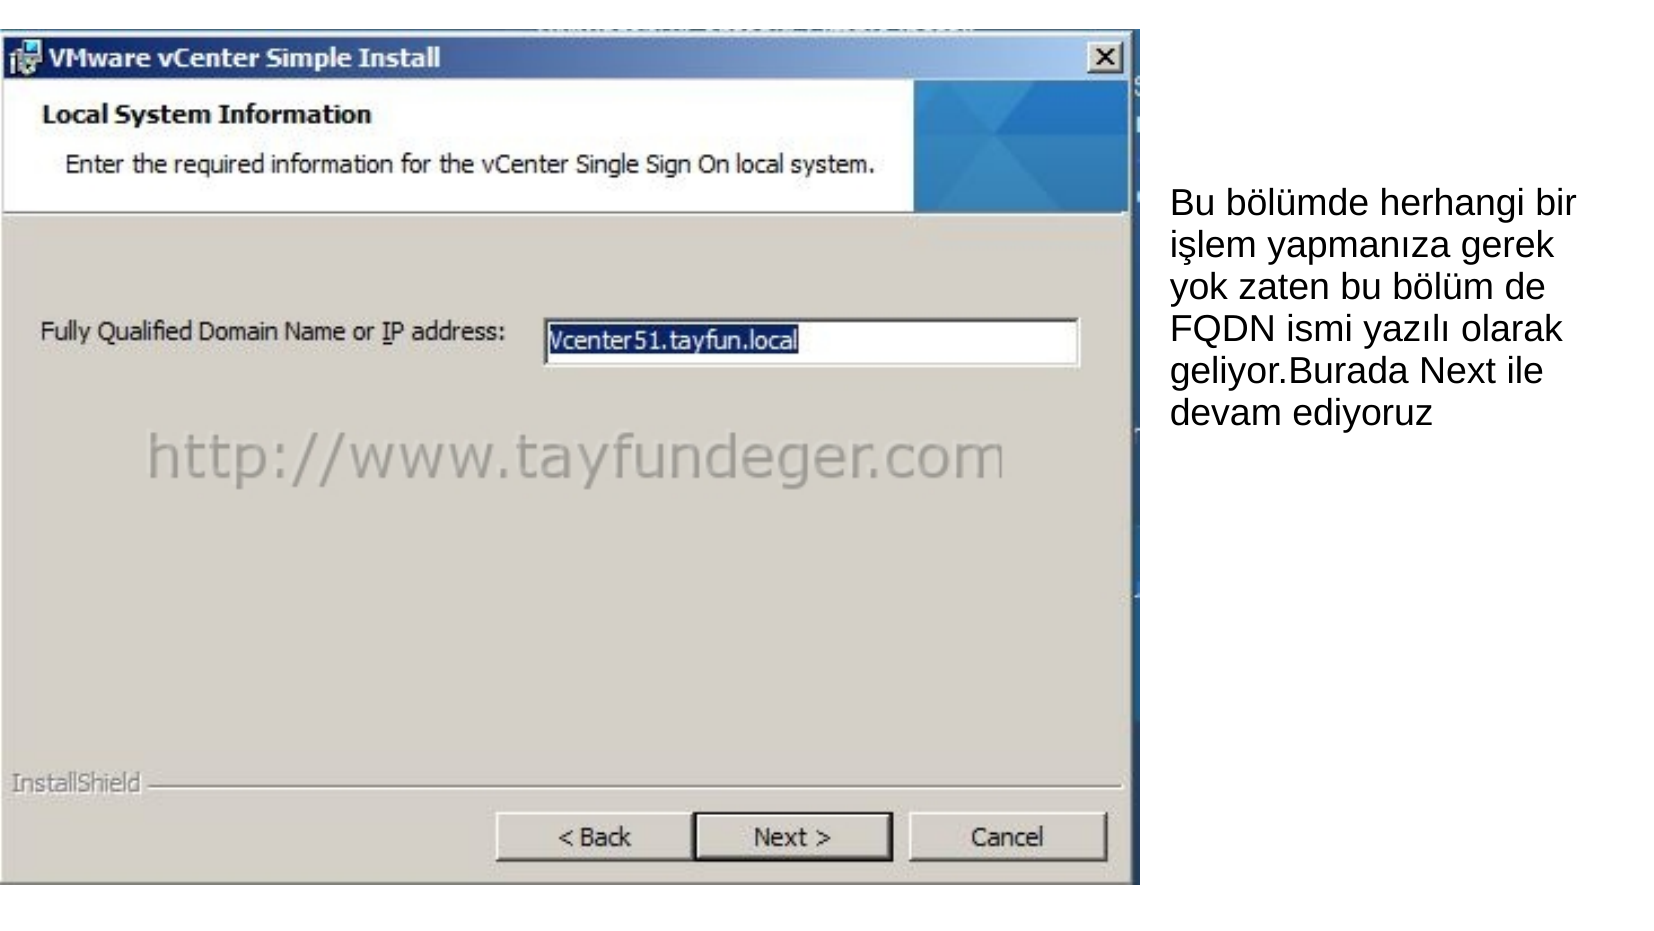

Bu bölümde herhangi bir işlem yapmanıza gerek yok zaten bu bölüm de FQDN ismi yazılı olarak geliyor.Burada Next ile devam ediyoruz